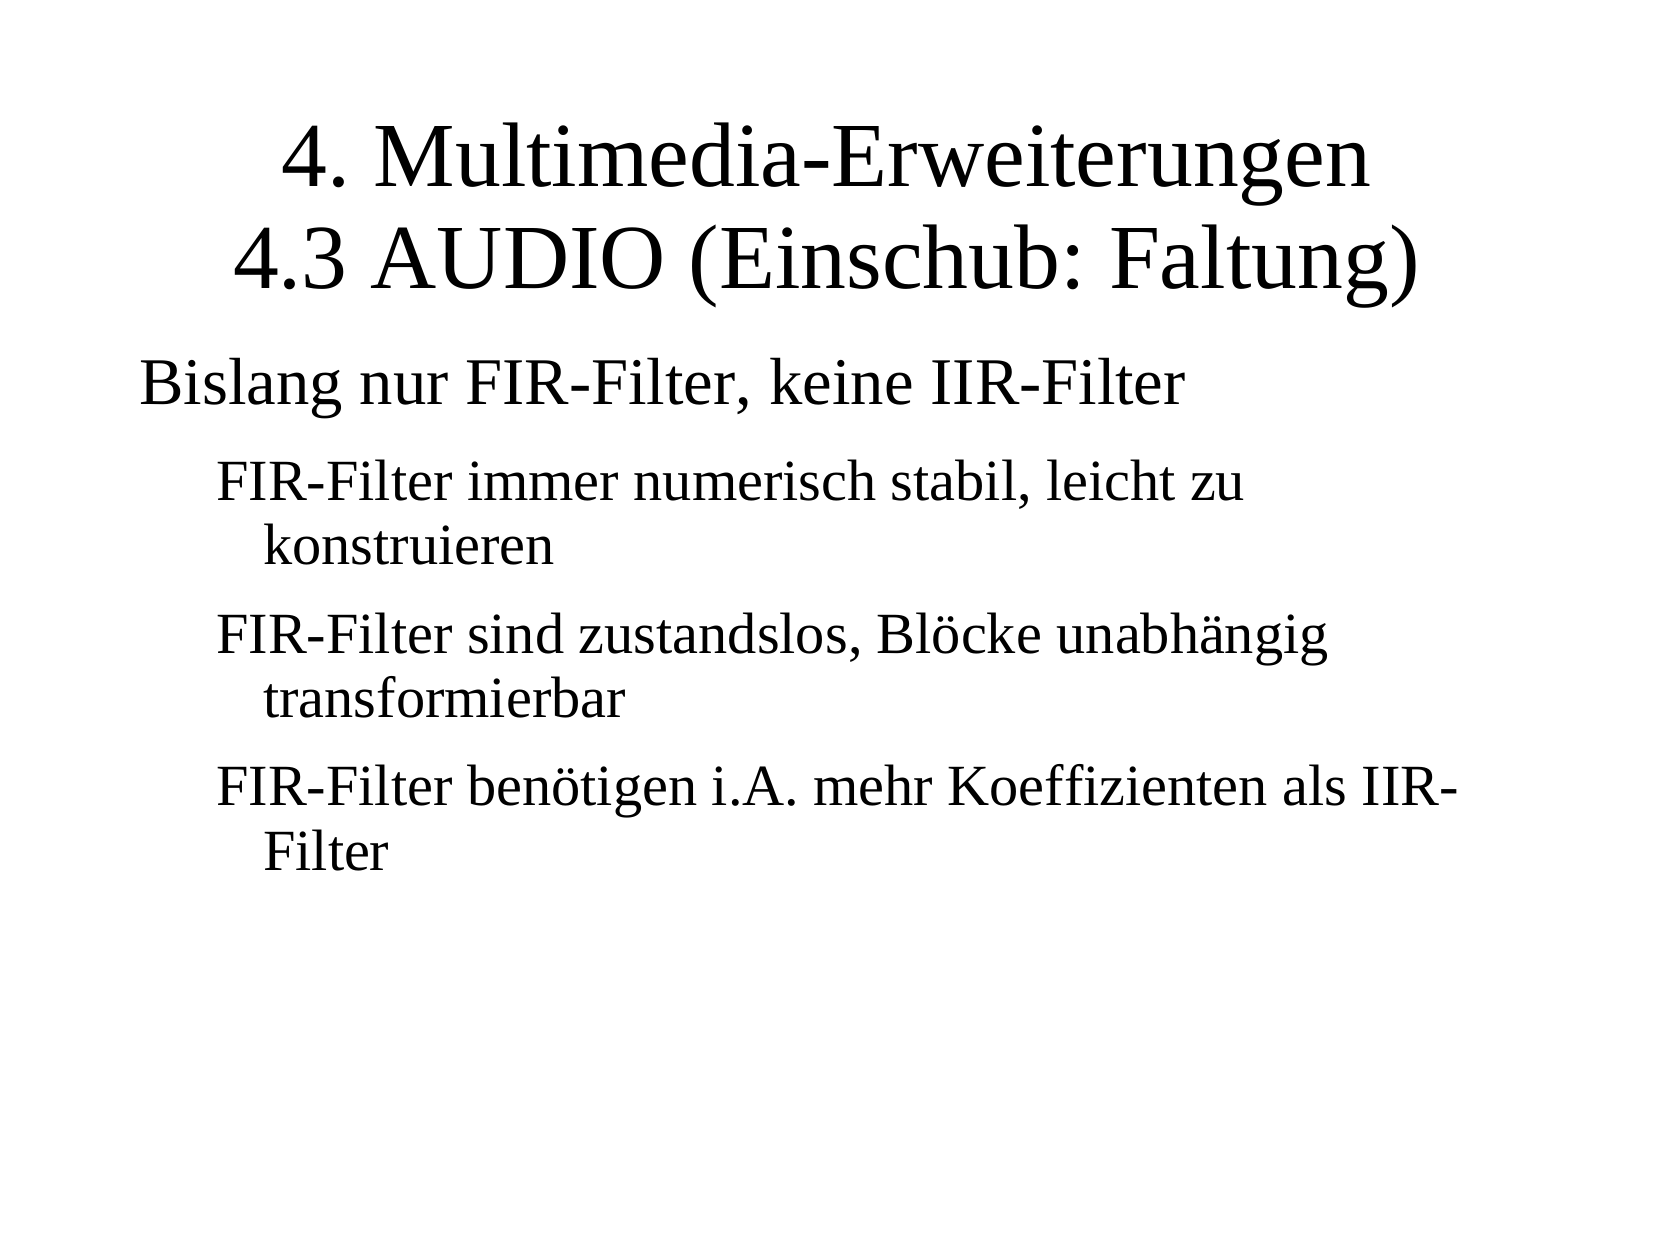

# 4. Multimedia-Erweiterungen 4.3 AUDIO (Einschub: Faltung)
Bislang nur FIR-Filter, keine IIR-Filter
FIR-Filter immer numerisch stabil, leicht zu konstruieren
FIR-Filter sind zustandslos, Blöcke unabhängig transformierbar
FIR-Filter benötigen i.A. mehr Koeffizienten als IIR-Filter